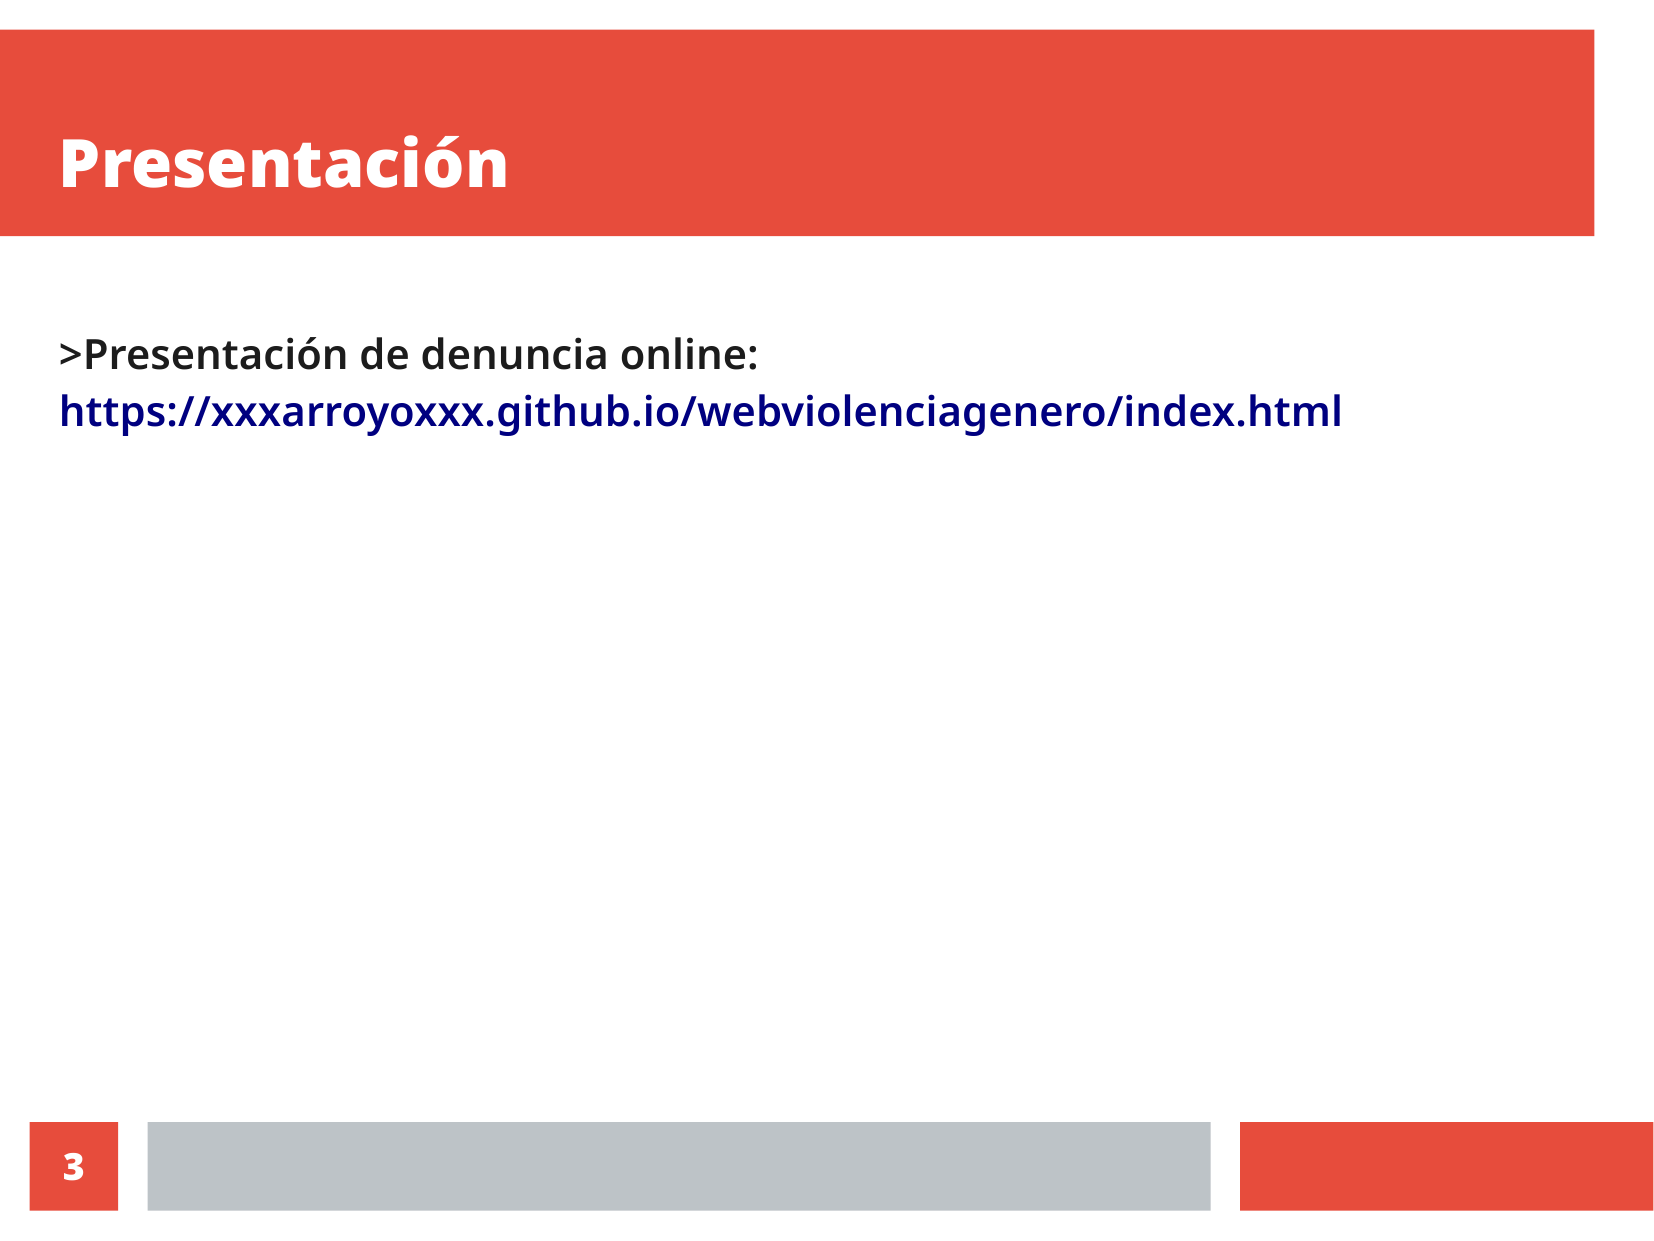

Presentación
# >Presentación de denuncia online:
https://xxxarroyoxxx.github.io/webviolenciagenero/index.html
3